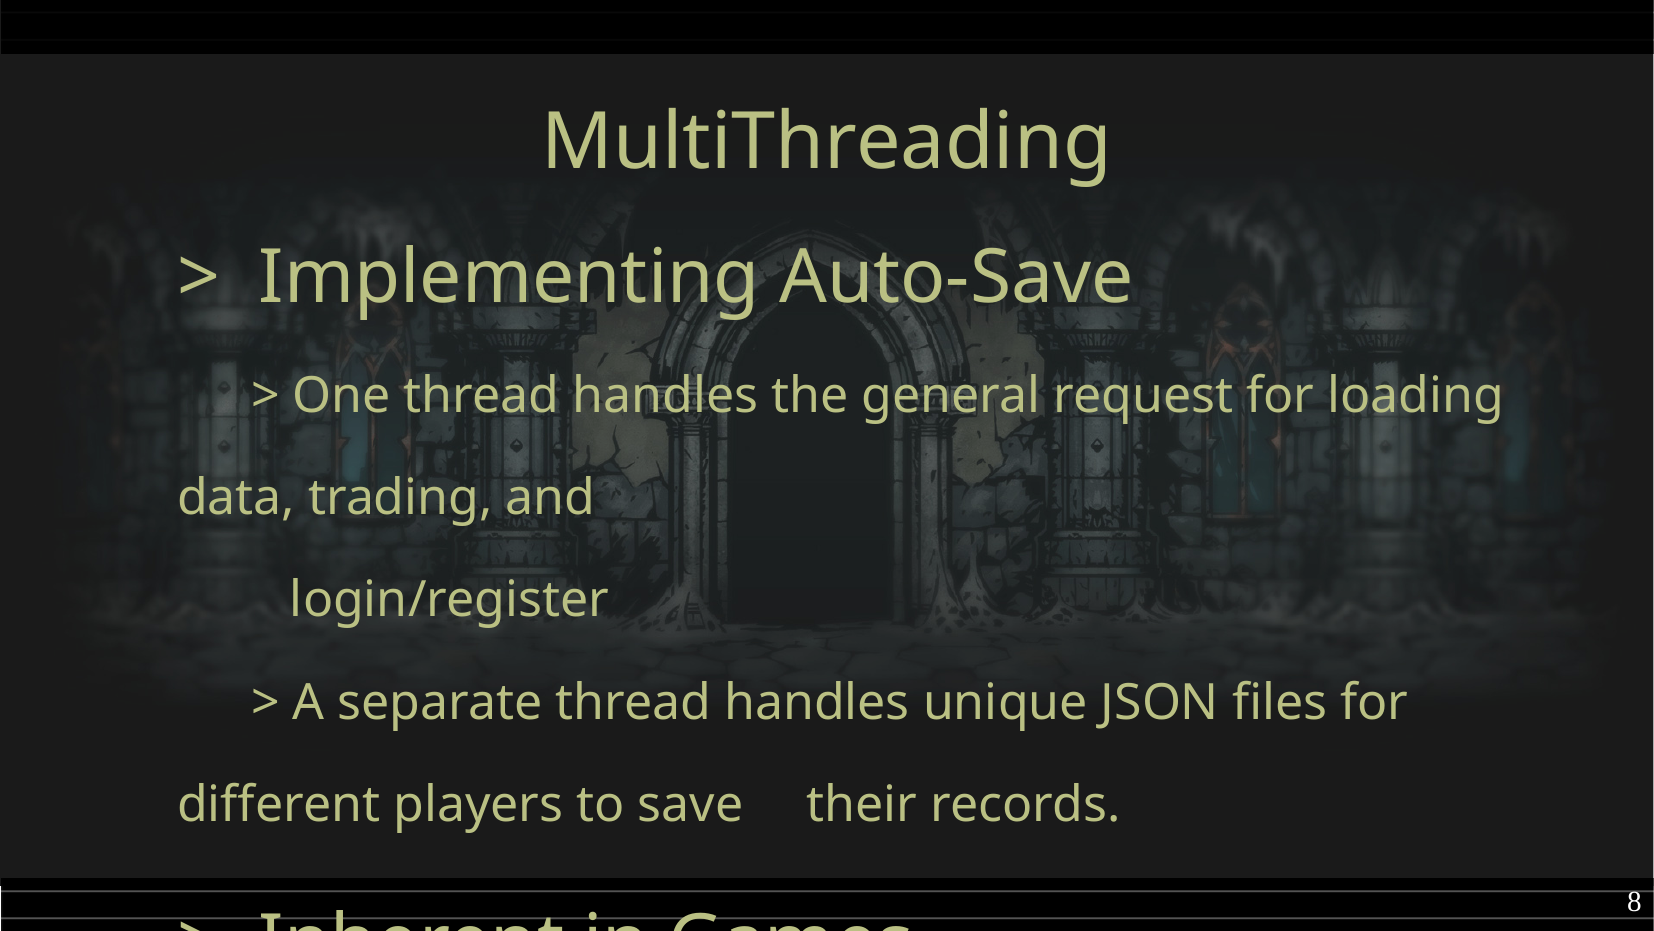

# MultiThreading
> Implementing Auto-Save
	> One thread handles the general request for loading data, trading, and
	 login/register
	> A separate thread handles unique JSON files for different players to save 	 their records.
> Inherent in Games